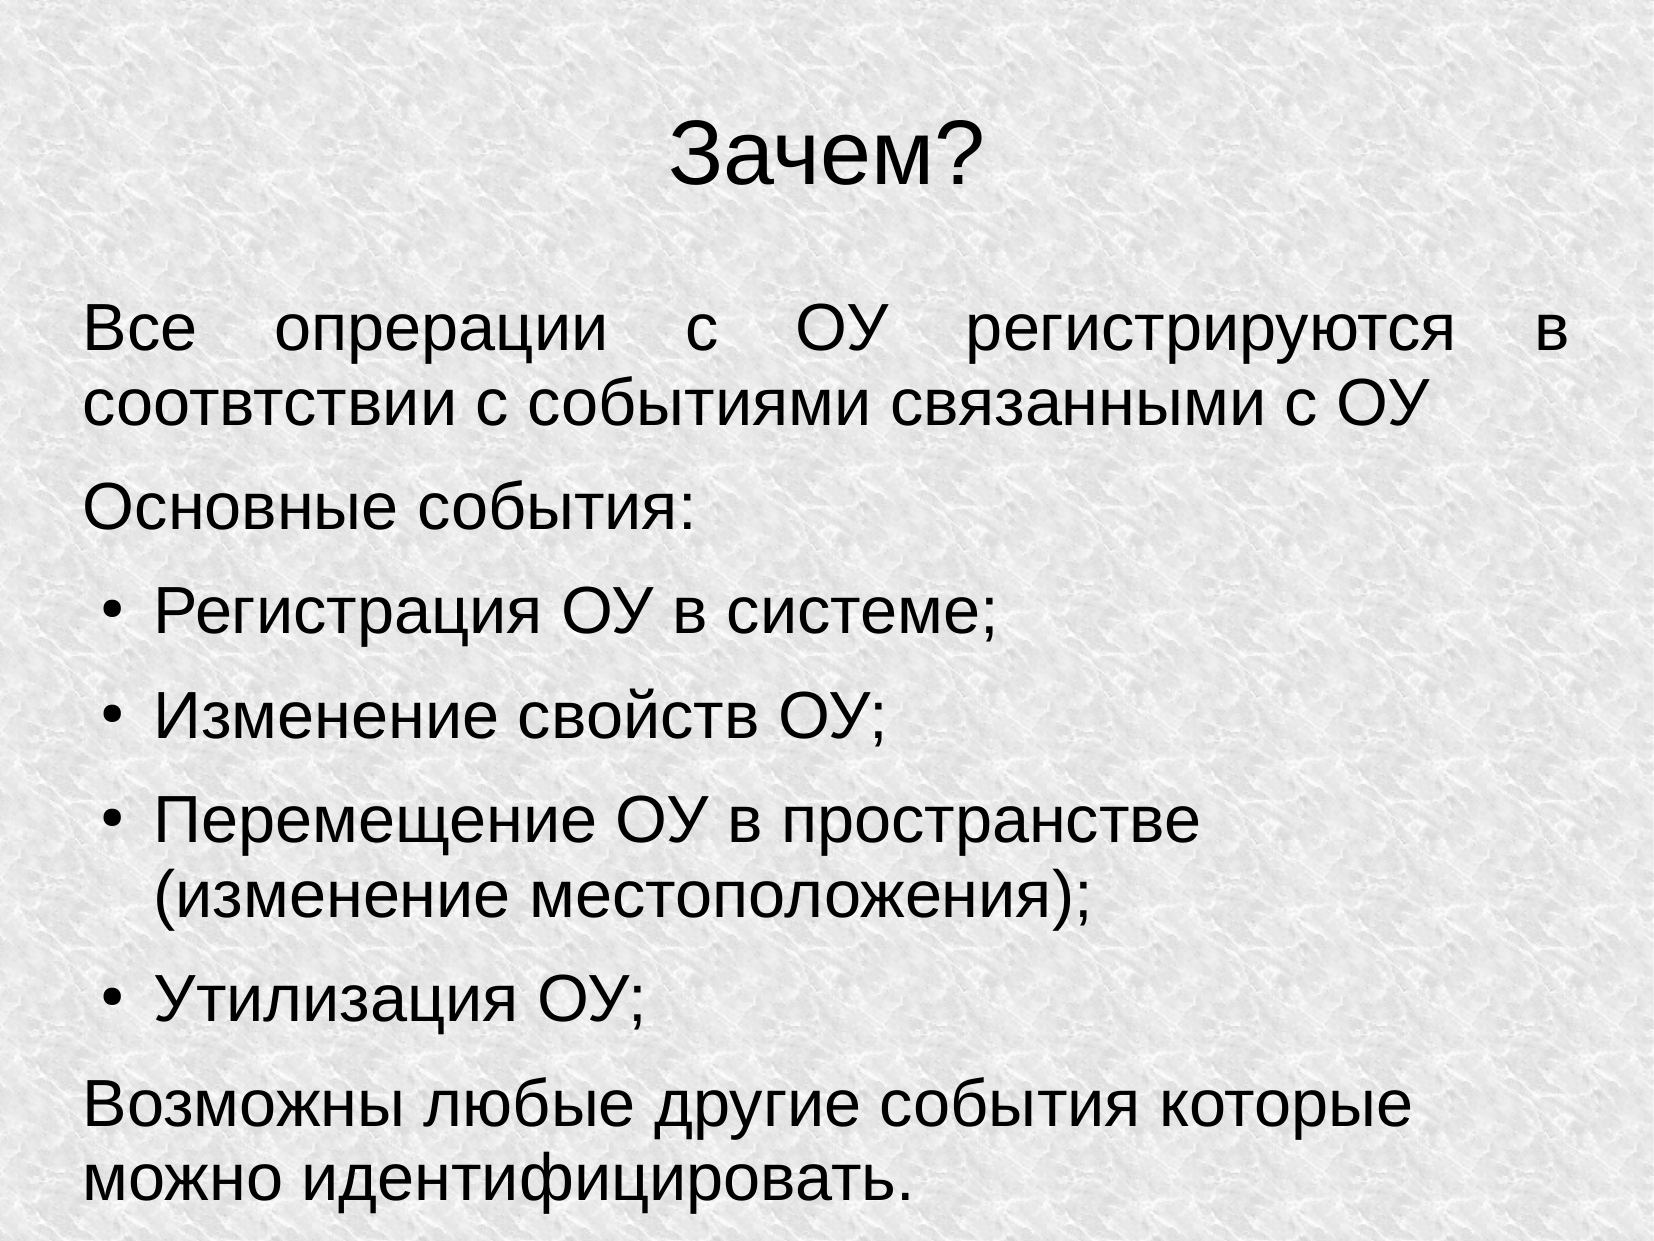

# Зачем?
Все опрерации с ОУ регистрируются в соотвтствии с событиями связанными с ОУ
Основные события:
Регистрация ОУ в системе;
Изменение свойств ОУ;
Перемещение ОУ в пространстве (изменение местоположения);
Утилизация ОУ;
Возможны любые другие события которые можно идентифицировать.